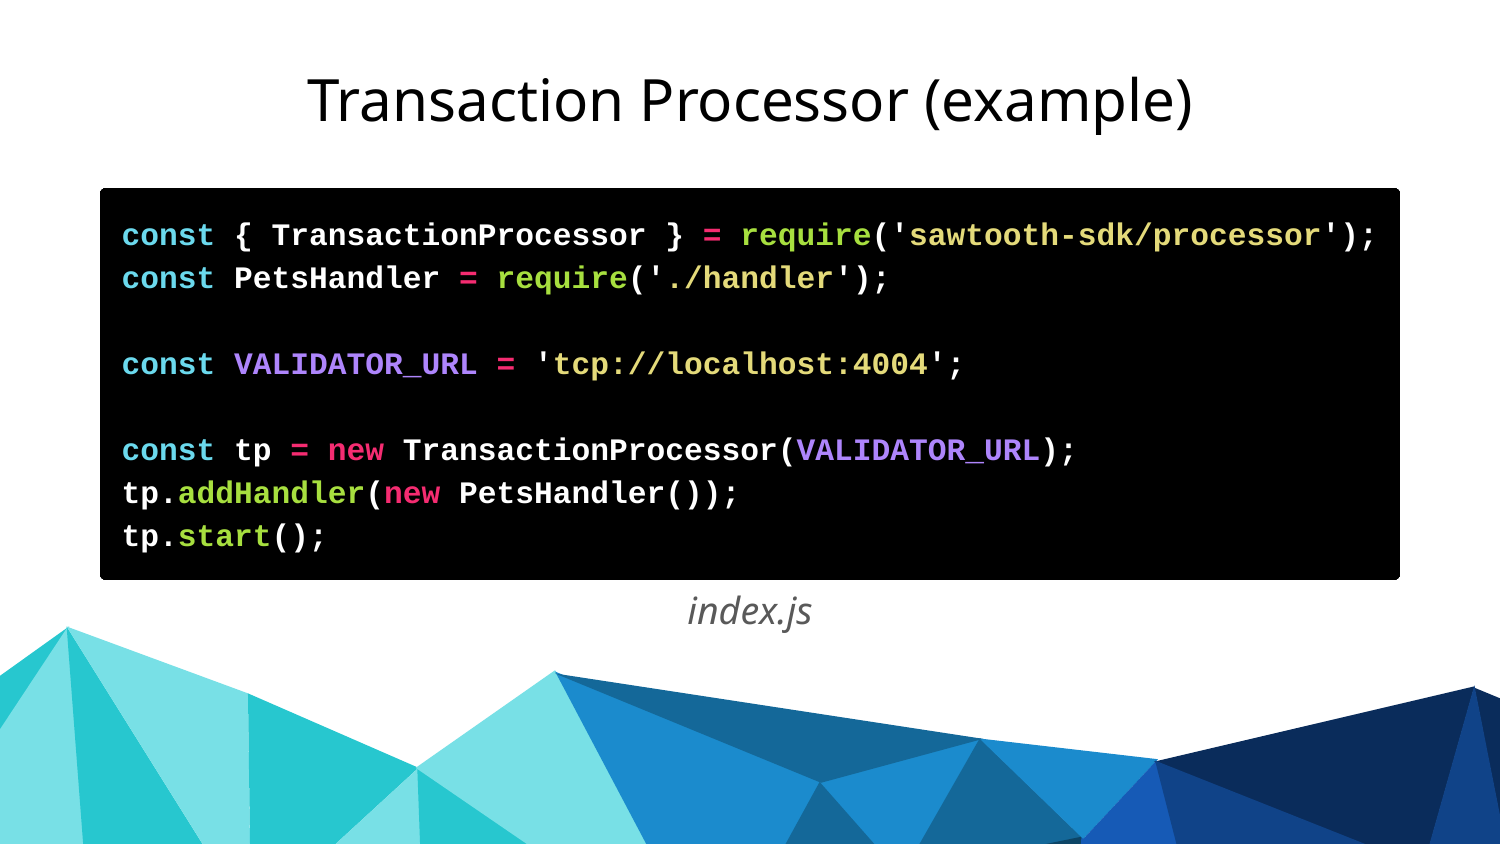

# Transaction Processor (example)
const { TransactionProcessor } = require('sawtooth-sdk/processor');
const { TransactionProcessor } = require('sawtooth-sdk/processor');
const tp = new TransactionProcessor( );
const { TransactionProcessor } = require('sawtooth-sdk/processor');
const VALIDATOR_URL = 'tcp://localhost:4004';
const tp = new TransactionProcessor(VALIDATOR_URL);
const { TransactionProcessor } = require('sawtooth-sdk/processor');
const VALIDATOR_URL = 'tcp://localhost:4004';
const tp = new TransactionProcessor(VALIDATOR_URL);
tp.addHandler( );
const { TransactionProcessor } = require('sawtooth-sdk/processor');
const PetsHandler = require('./handler');
const VALIDATOR_URL = 'tcp://localhost:4004';
const tp = new TransactionProcessor(VALIDATOR_URL);
tp.addHandler(new PetsHandler());
const { TransactionProcessor } = require('sawtooth-sdk/processor');
const PetsHandler = require('./handler');
const VALIDATOR_URL = 'tcp://localhost:4004';
const tp = new TransactionProcessor(VALIDATOR_URL);
tp.addHandler(new PetsHandler());
tp.start();
index.js